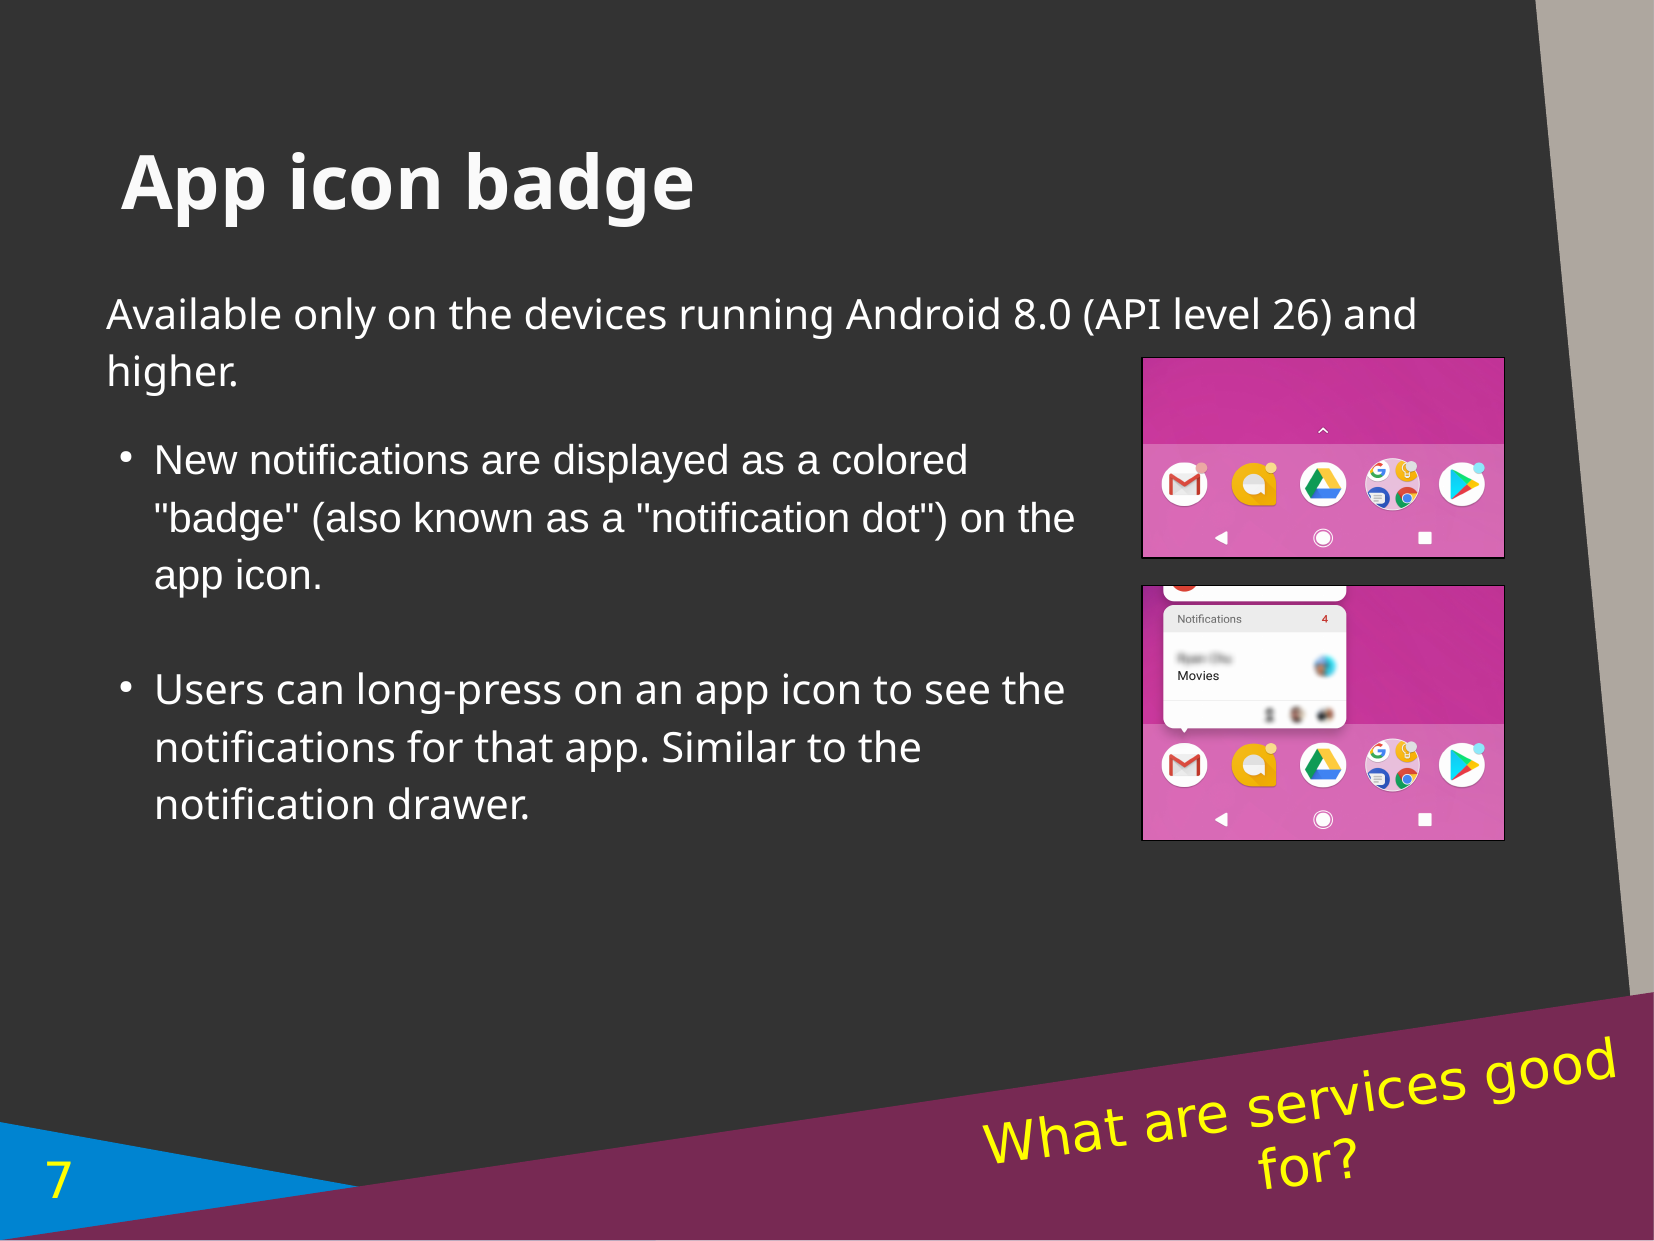

App icon badge
Available only on the devices running Android 8.0 (API level 26) and higher.
New notifications are displayed as a colored "badge" (also known as a "notification dot") on the app icon.
Users can long-press on an app icon to see the notifications for that app. Similar to the notification drawer.
# What are services good for?
7